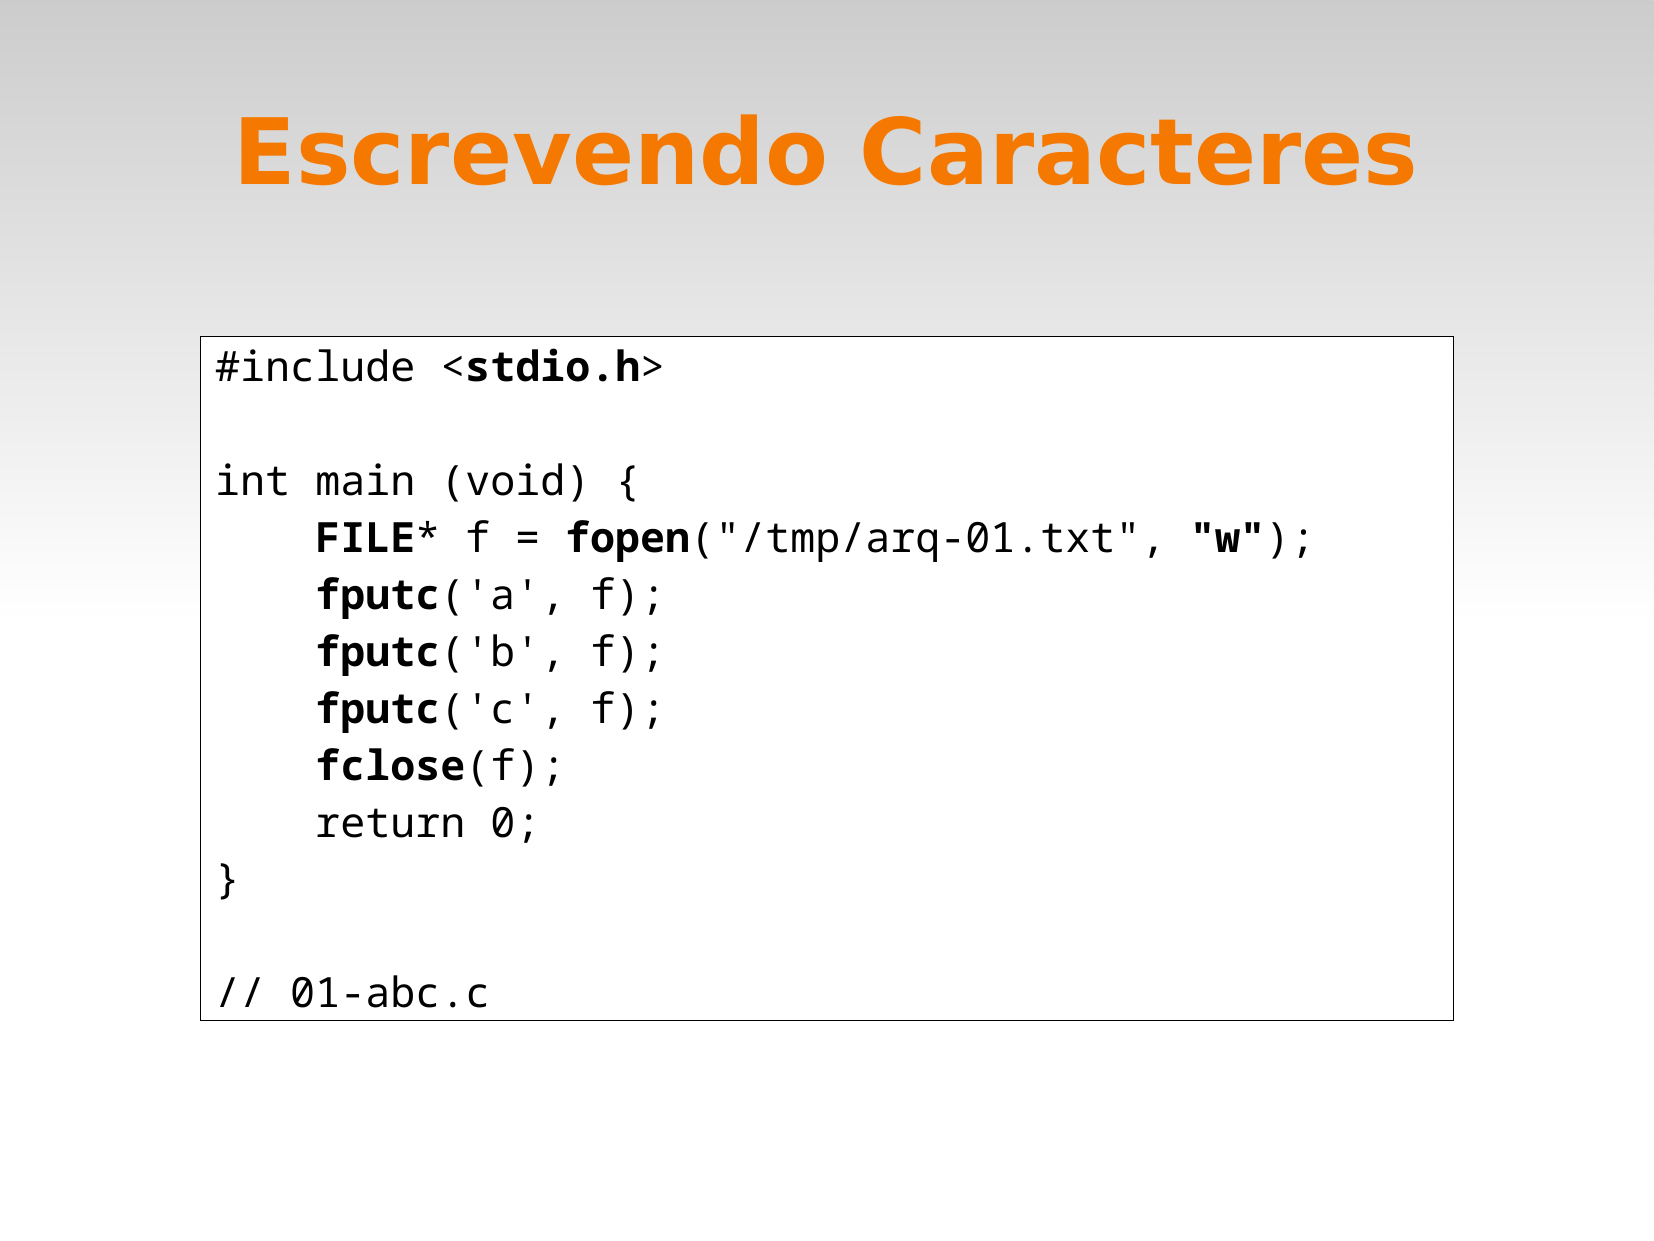

# Escrevendo Caracteres
#include <stdio.h>
int main (void) {
 FILE* f = fopen("/tmp/arq-01.txt", "w");
 fputc('a', f);
 fputc('b', f);
 fputc('c', f);
 fclose(f);
 return 0;
}
// 01-abc.c